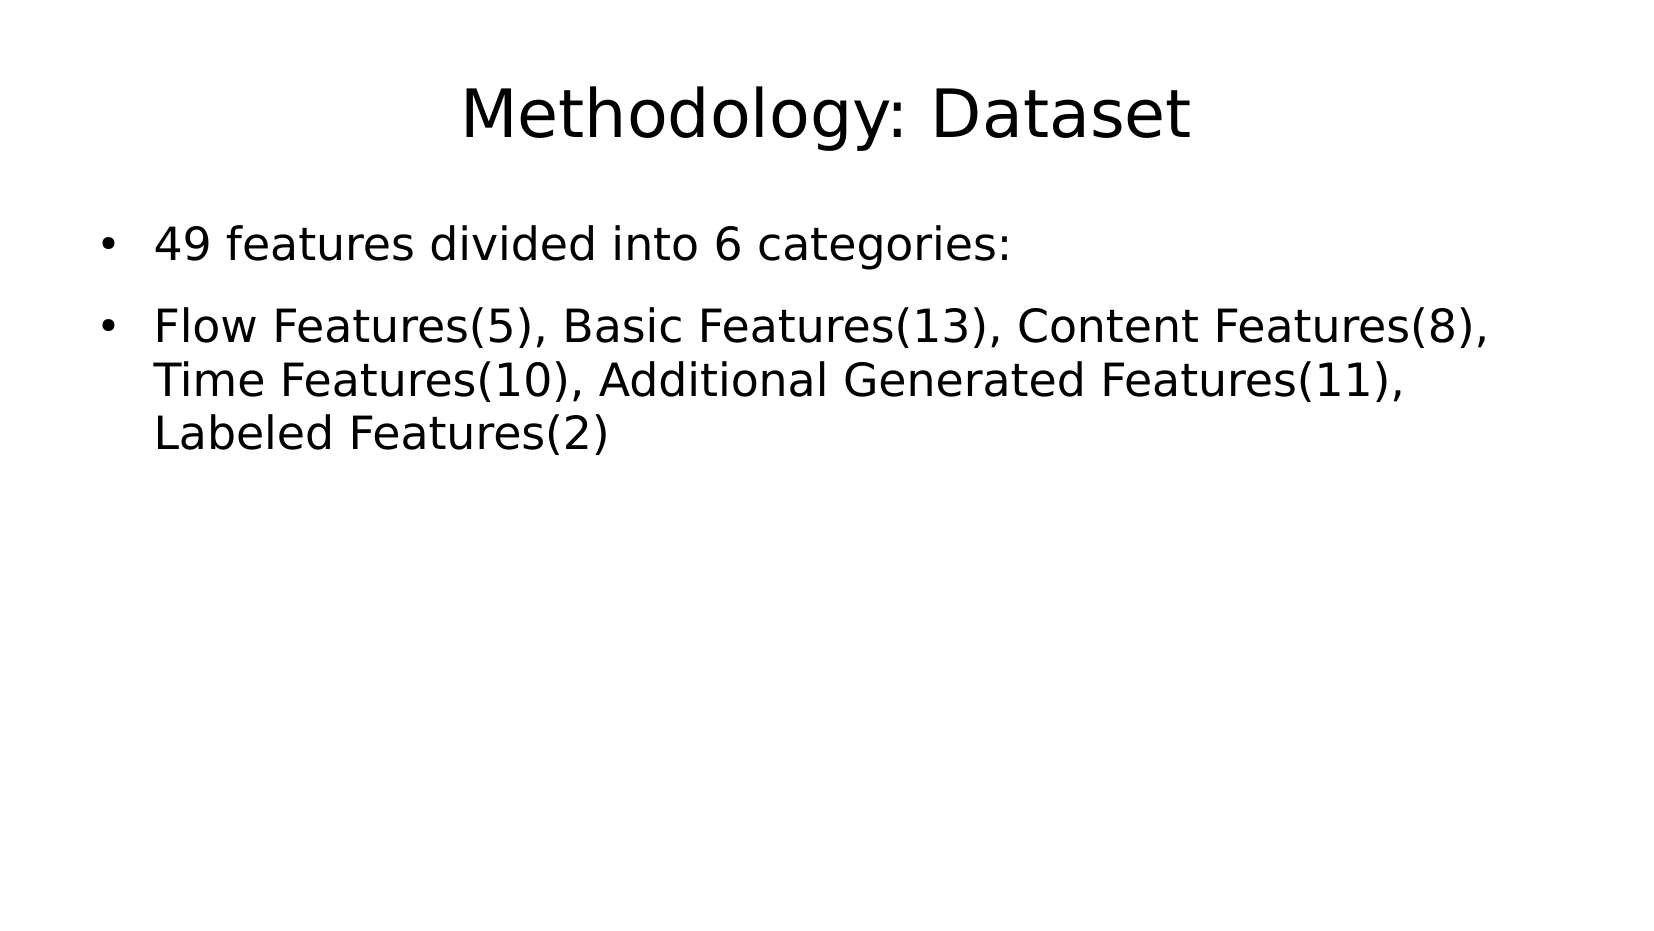

# Methodology: Dataset
49 features divided into 6 categories:
Flow Features(5), Basic Features(13), Content Features(8), Time Features(10), Additional Generated Features(11), Labeled Features(2)